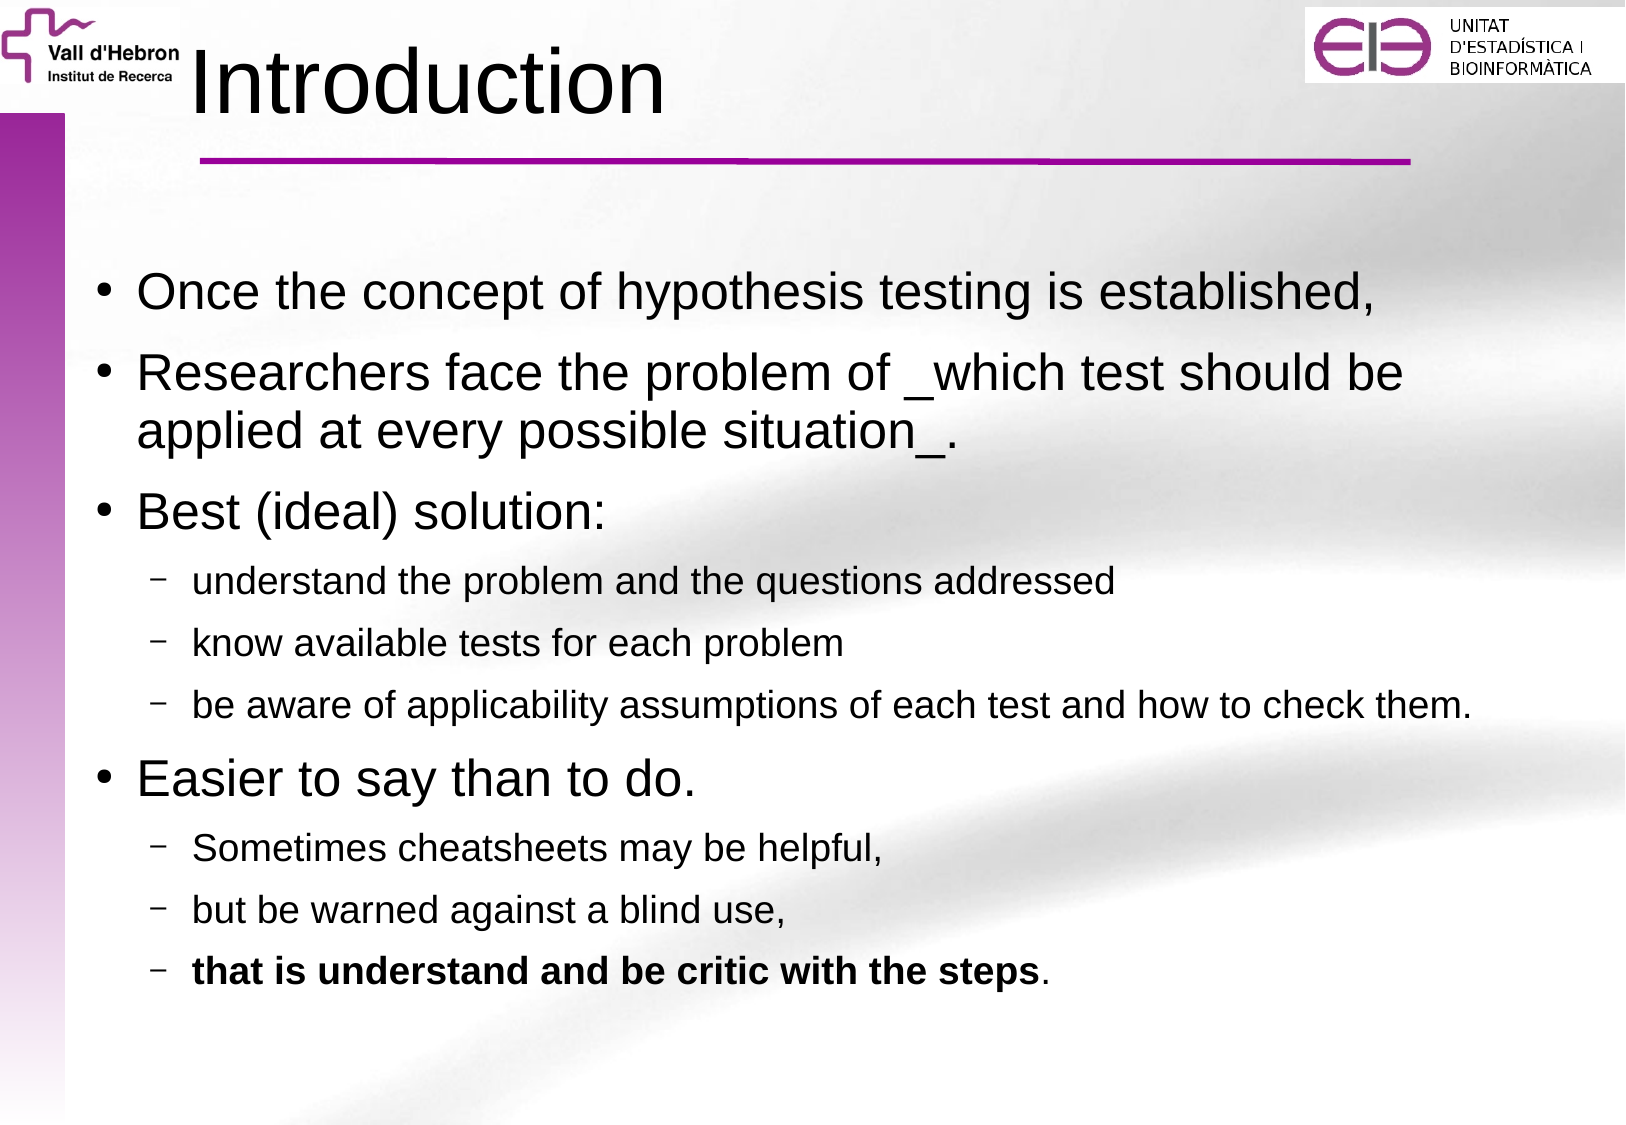

# Introduction
Once the concept of hypothesis testing is established,
Researchers face the problem of _which test should be applied at every possible situation_.
Best (ideal) solution:
understand the problem and the questions addressed
know available tests for each problem
be aware of applicability assumptions of each test and how to check them.
Easier to say than to do.
Sometimes cheatsheets may be helpful,
but be warned against a blind use,
that is understand and be critic with the steps.